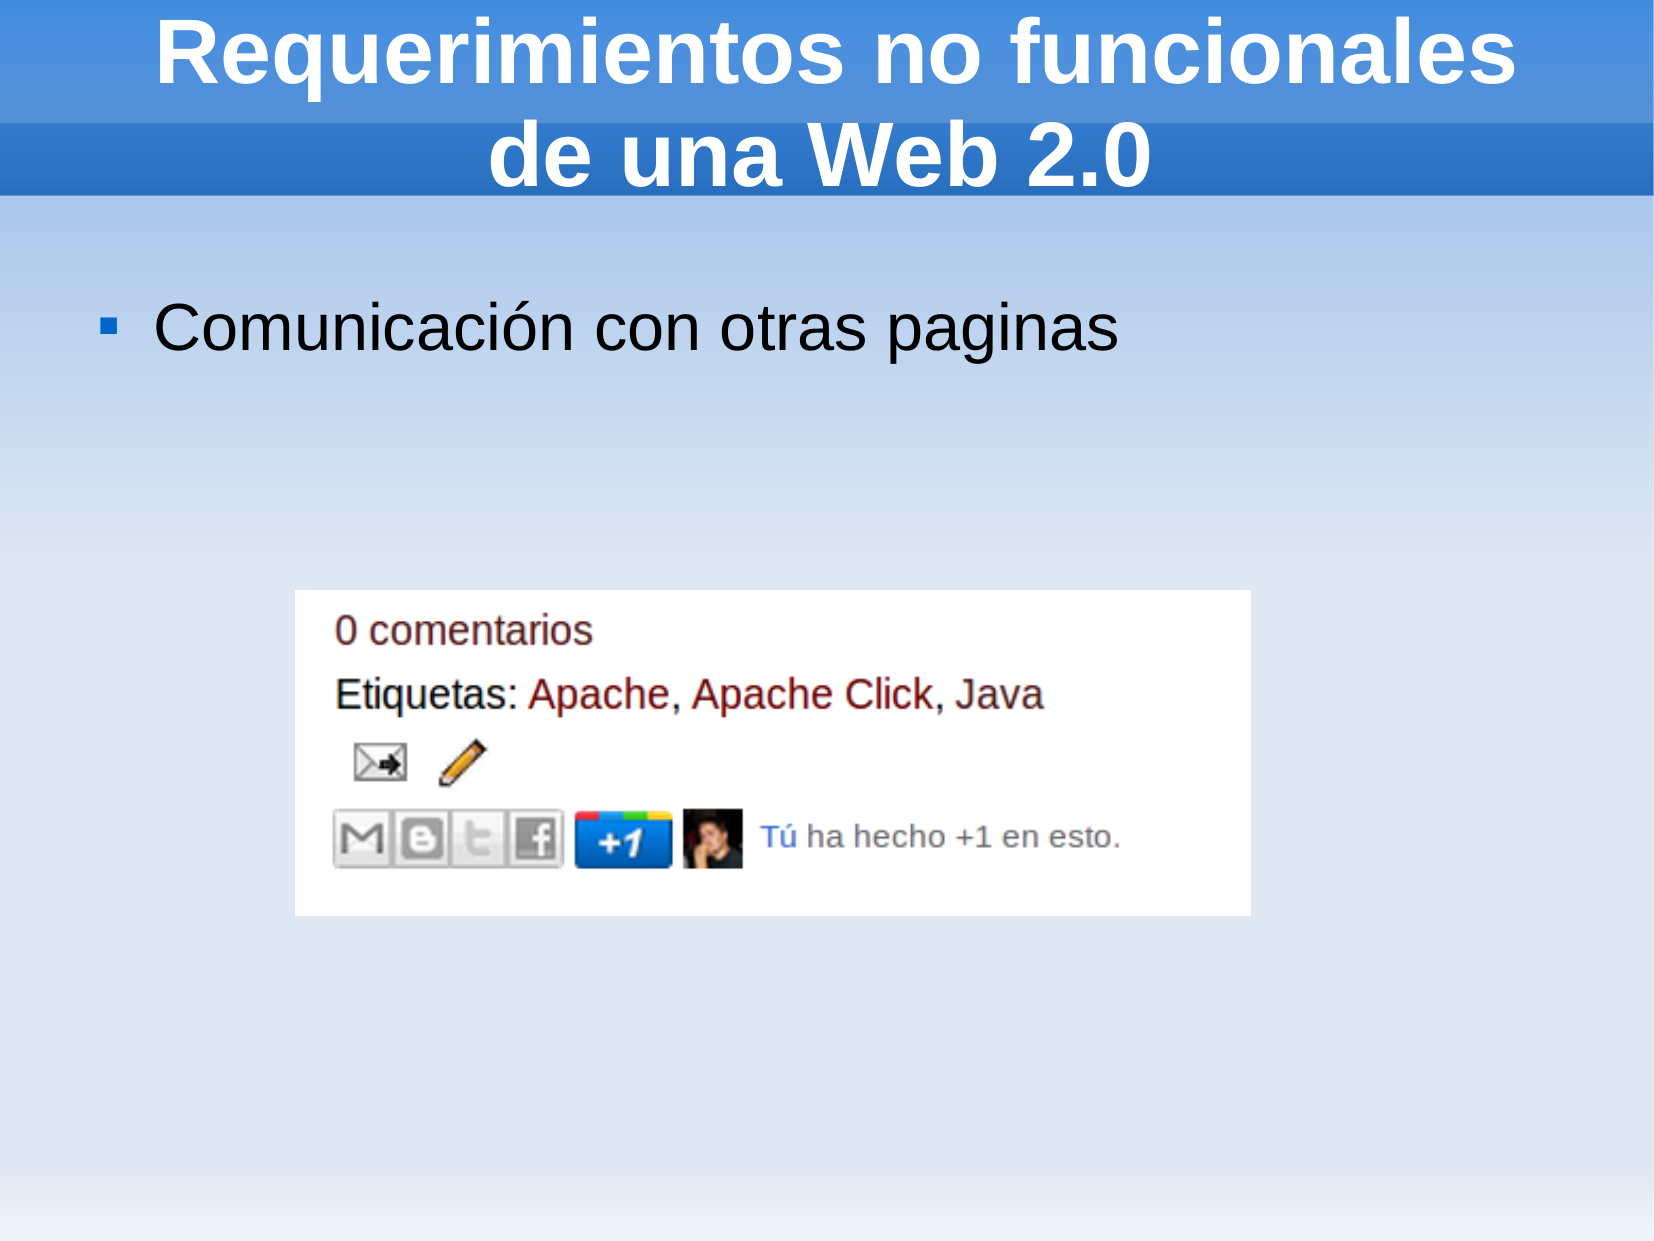

# Requerimientos no funcionales de una Web 2.0
Comunicación con otras paginas